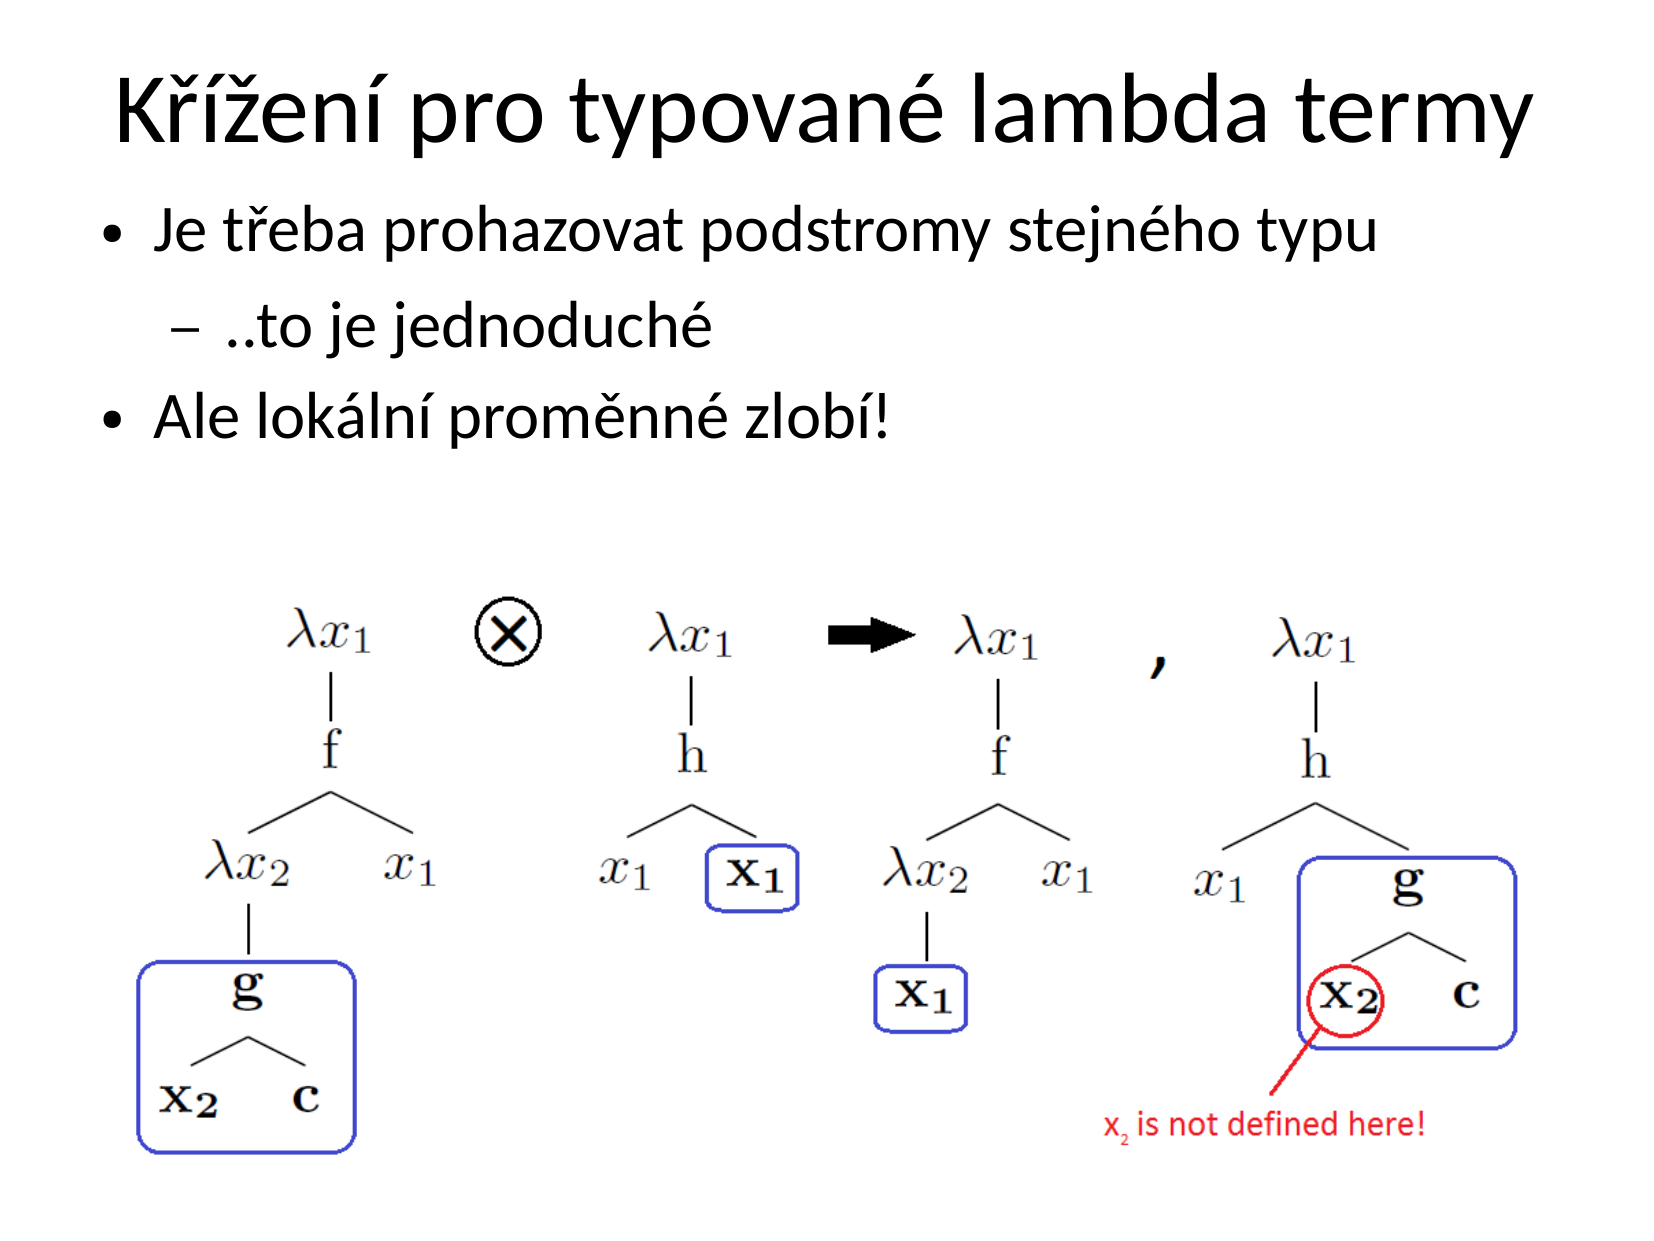

# Křížení pro typované lambda termy
Je třeba prohazovat podstromy stejného typu
..to je jednoduché
Ale lokální proměnné zlobí!